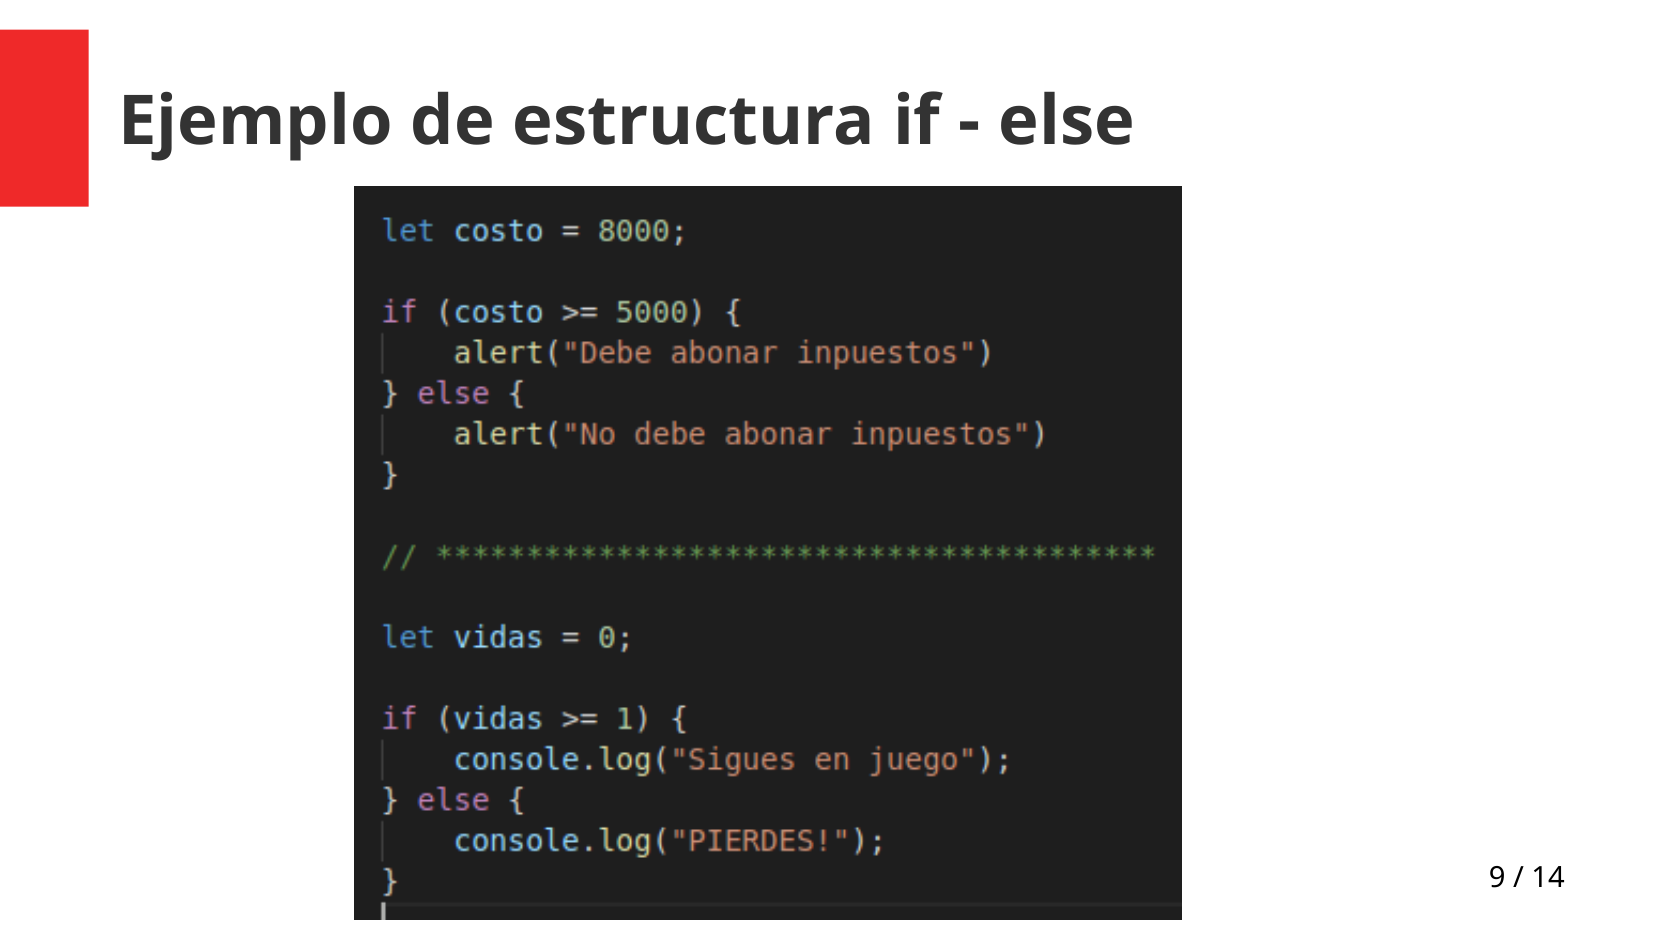

# Ejemplo de estructura if - else
9